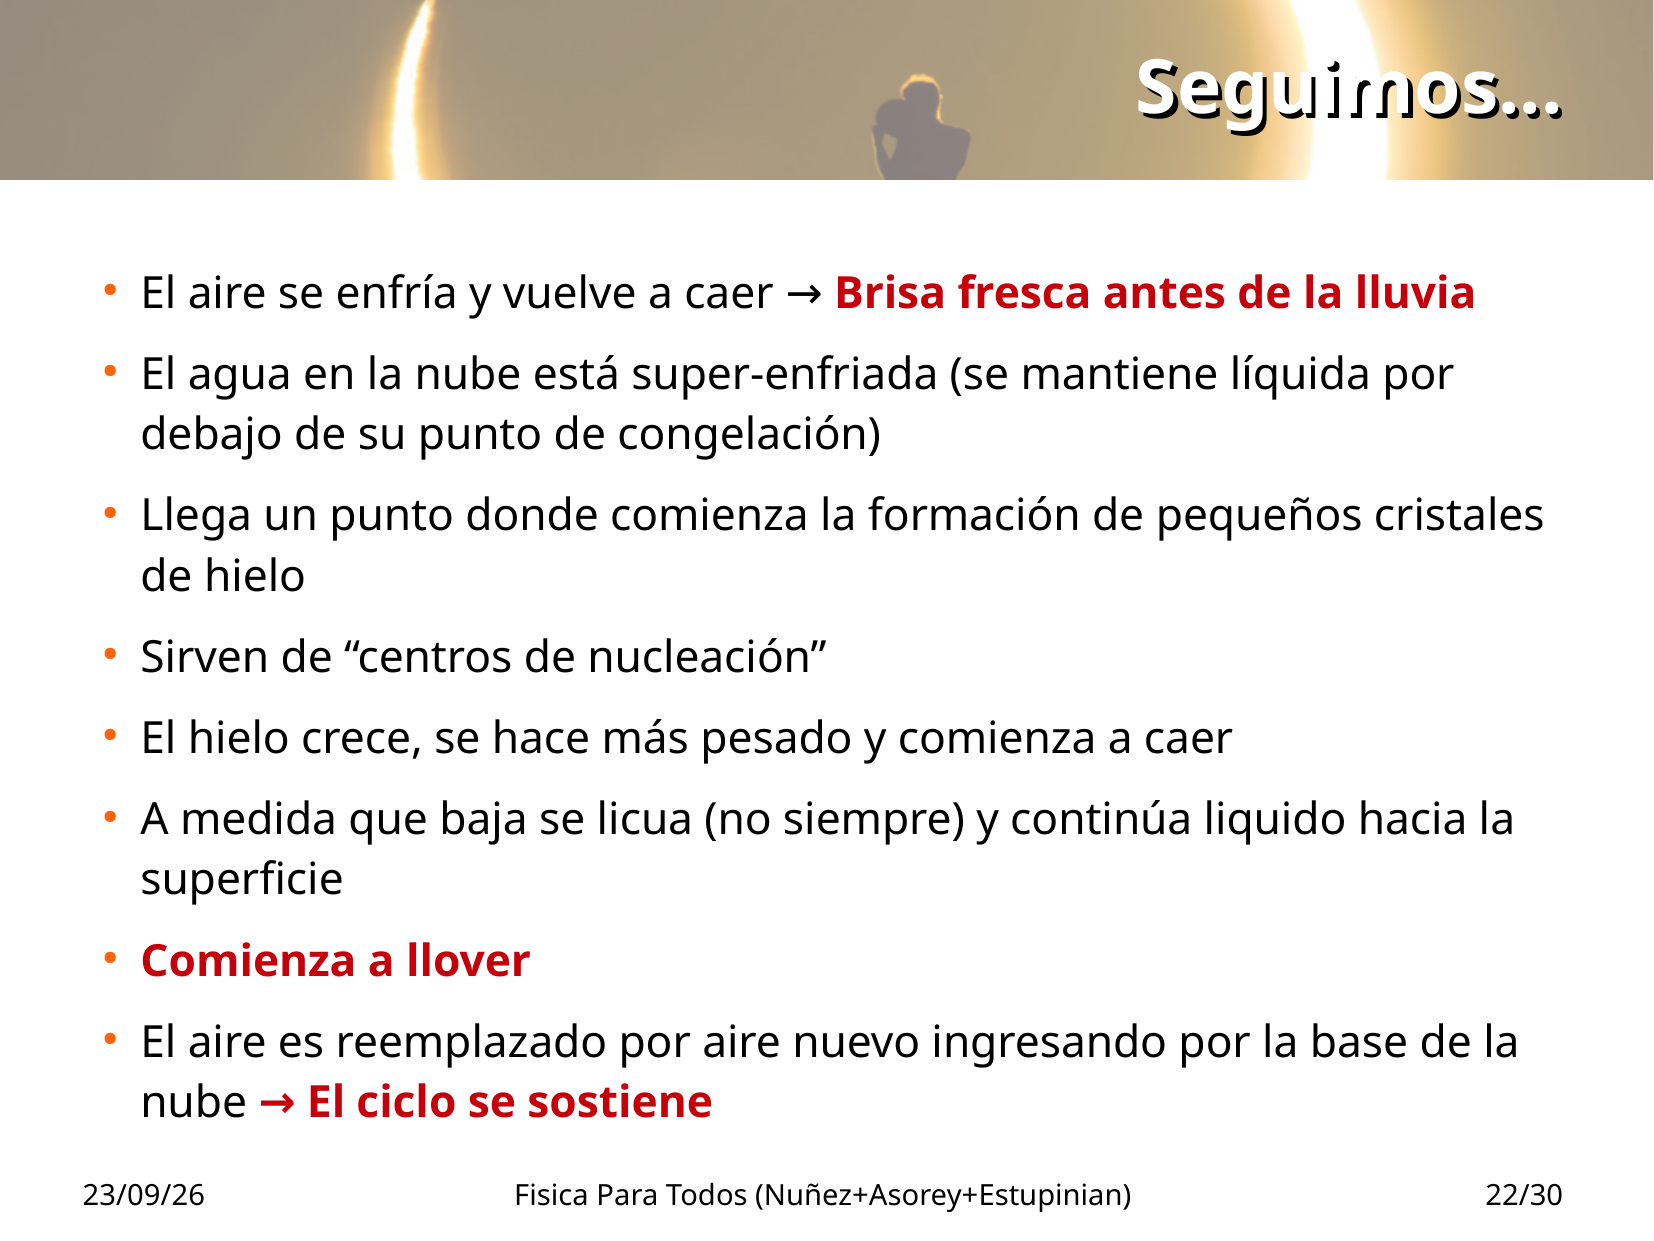

# Seguimos...
El aire se enfría y vuelve a caer → Brisa fresca antes de la lluvia
El agua en la nube está super-enfriada (se mantiene líquida por debajo de su punto de congelación)
Llega un punto donde comienza la formación de pequeños cristales de hielo
Sirven de “centros de nucleación”
El hielo crece, se hace más pesado y comienza a caer
A medida que baja se licua (no siempre) y continúa liquido hacia la superficie
Comienza a llover
El aire es reemplazado por aire nuevo ingresando por la base de la nube → El ciclo se sostiene
Fisica Para Todos (Nuñez+Asorey+Estupinian)
22